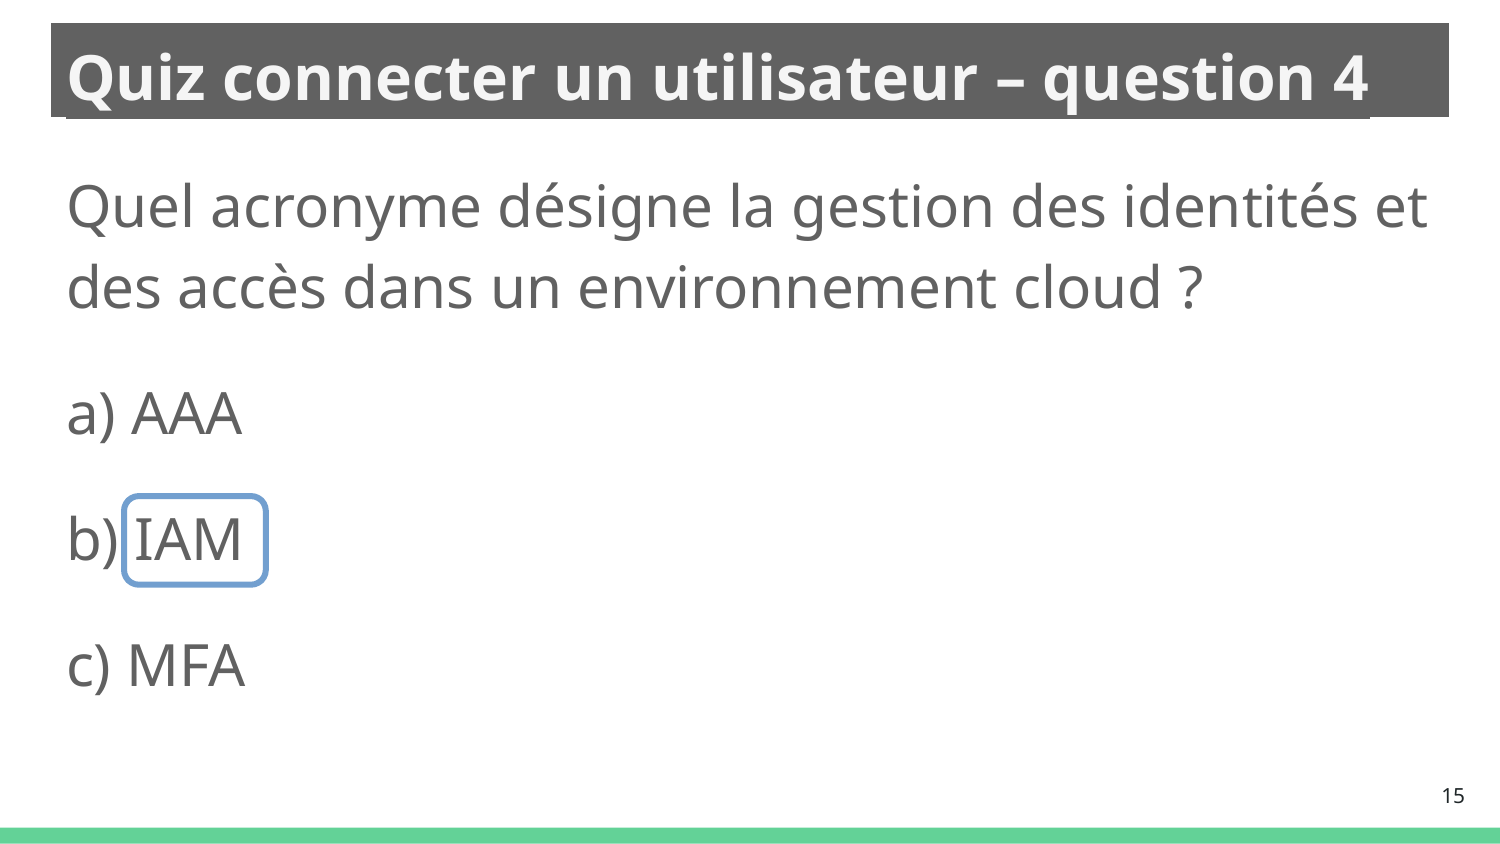

# Quiz connecter un utilisateur – question 4
Quel acronyme désigne la gestion des identités et des accès dans un environnement cloud ?
a) AAA
b) IAM
c) MFA